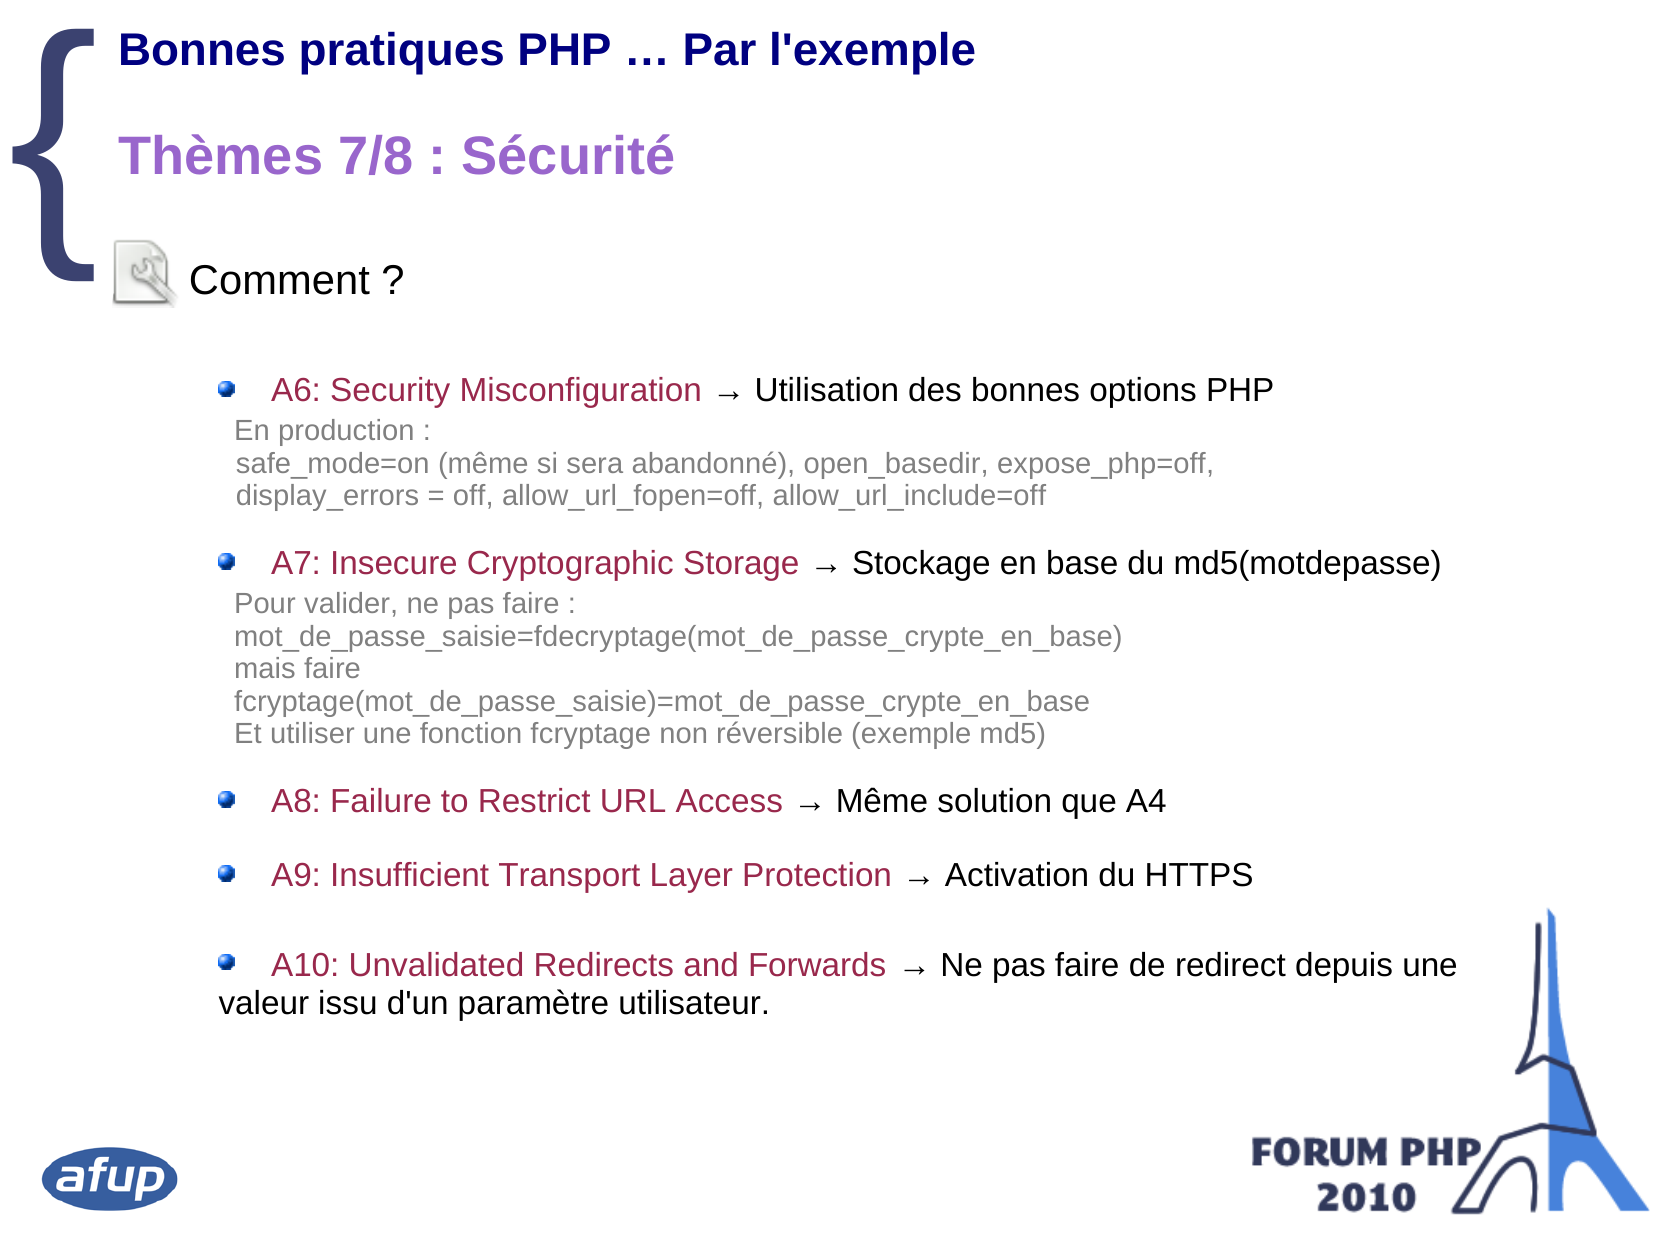

# Bonnes pratiques PHP … Par l'exemple Thèmes 7/8 : Sécurité
Comment ?
 A6: Security Misconfiguration → Utilisation des bonnes options PHP
En production :
	safe_mode=on (même si sera abandonné), open_basedir, expose_php=off,
	display_errors = off, allow_url_fopen=off, allow_url_include=off
 A7: Insecure Cryptographic Storage → Stockage en base du md5(motdepasse)
Pour valider, ne pas faire :
mot_de_passe_saisie=fdecryptage(mot_de_passe_crypte_en_base)
mais faire
fcryptage(mot_de_passe_saisie)=mot_de_passe_crypte_en_base
Et utiliser une fonction fcryptage non réversible (exemple md5)
 A8: Failure to Restrict URL Access → Même solution que A4
 A9: Insufficient Transport Layer Protection → Activation du HTTPS
 A10: Unvalidated Redirects and Forwards → Ne pas faire de redirect depuis une valeur issu d'un paramètre utilisateur.